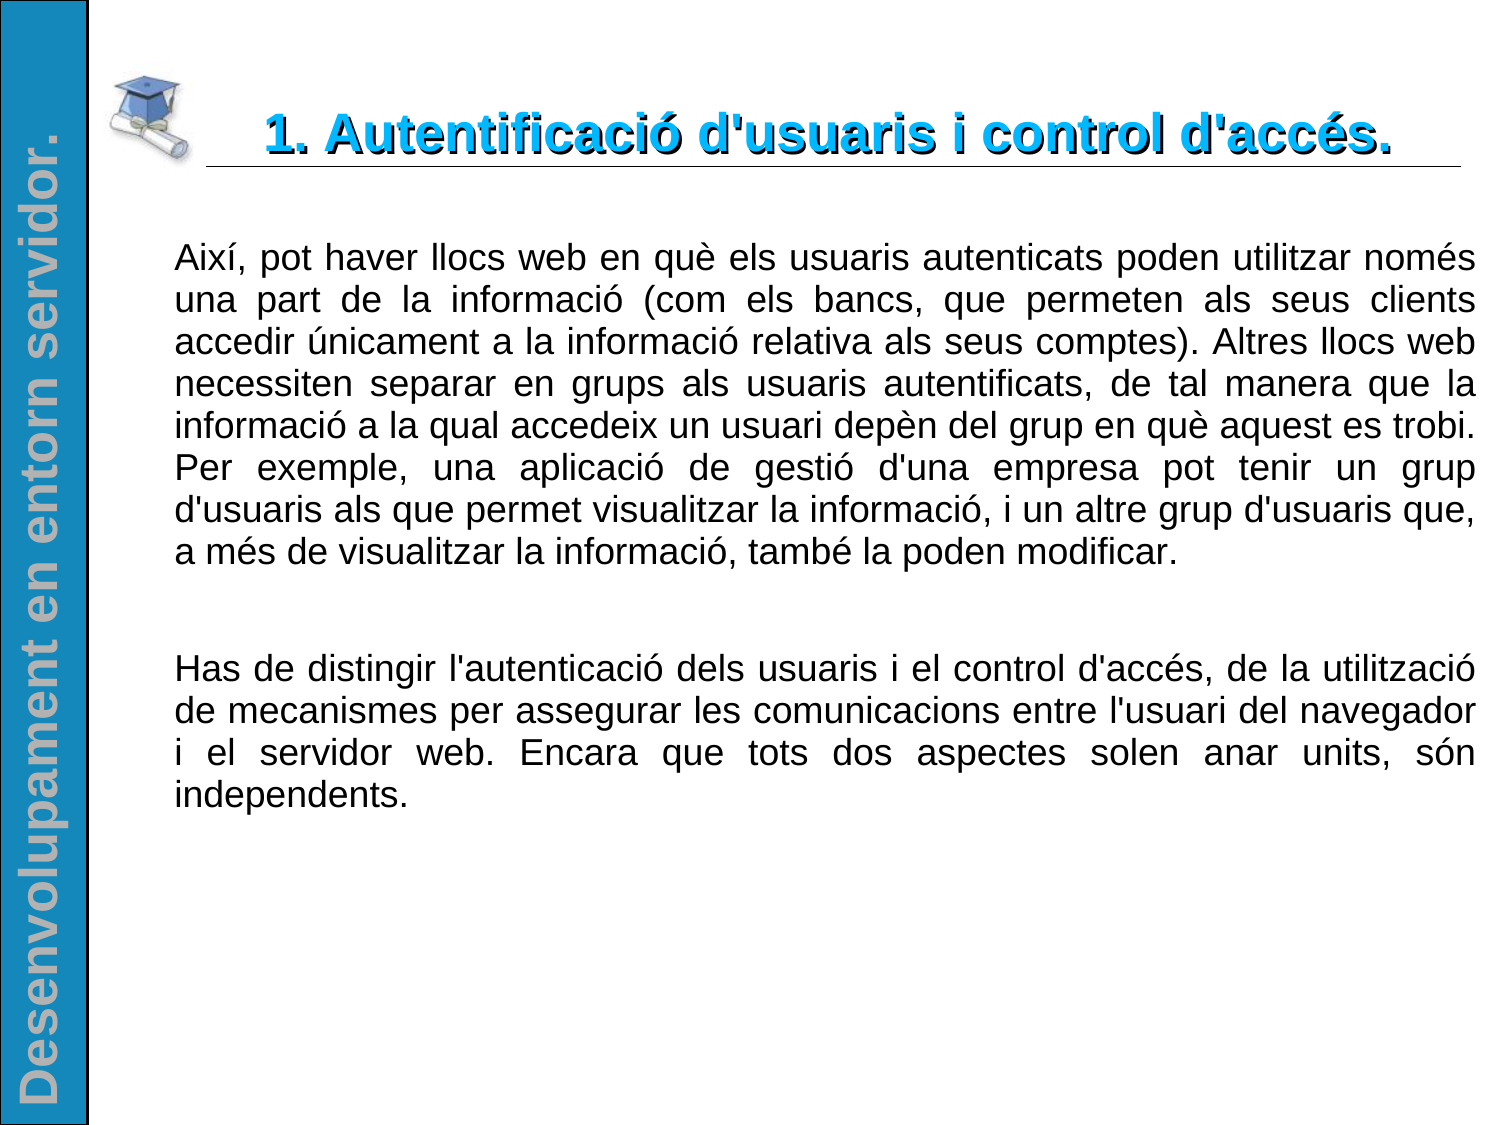

# 1. Autentificació d'usuaris i control d'accés.
Així, pot haver llocs web en què els usuaris autenticats poden utilitzar només una part de la informació (com els bancs, que permeten als seus clients accedir únicament a la informació relativa als seus comptes). Altres llocs web necessiten separar en grups als usuaris autentificats, de tal manera que la informació a la qual accedeix un usuari depèn del grup en què aquest es trobi. Per exemple, una aplicació de gestió d'una empresa pot tenir un grup d'usuaris als que permet visualitzar la informació, i un altre grup d'usuaris que, a més de visualitzar la informació, també la poden modificar.
Has de distingir l'autenticació dels usuaris i el control d'accés, de la utilització de mecanismes per assegurar les comunicacions entre l'usuari del navegador i el servidor web. Encara que tots dos aspectes solen anar units, són independents.